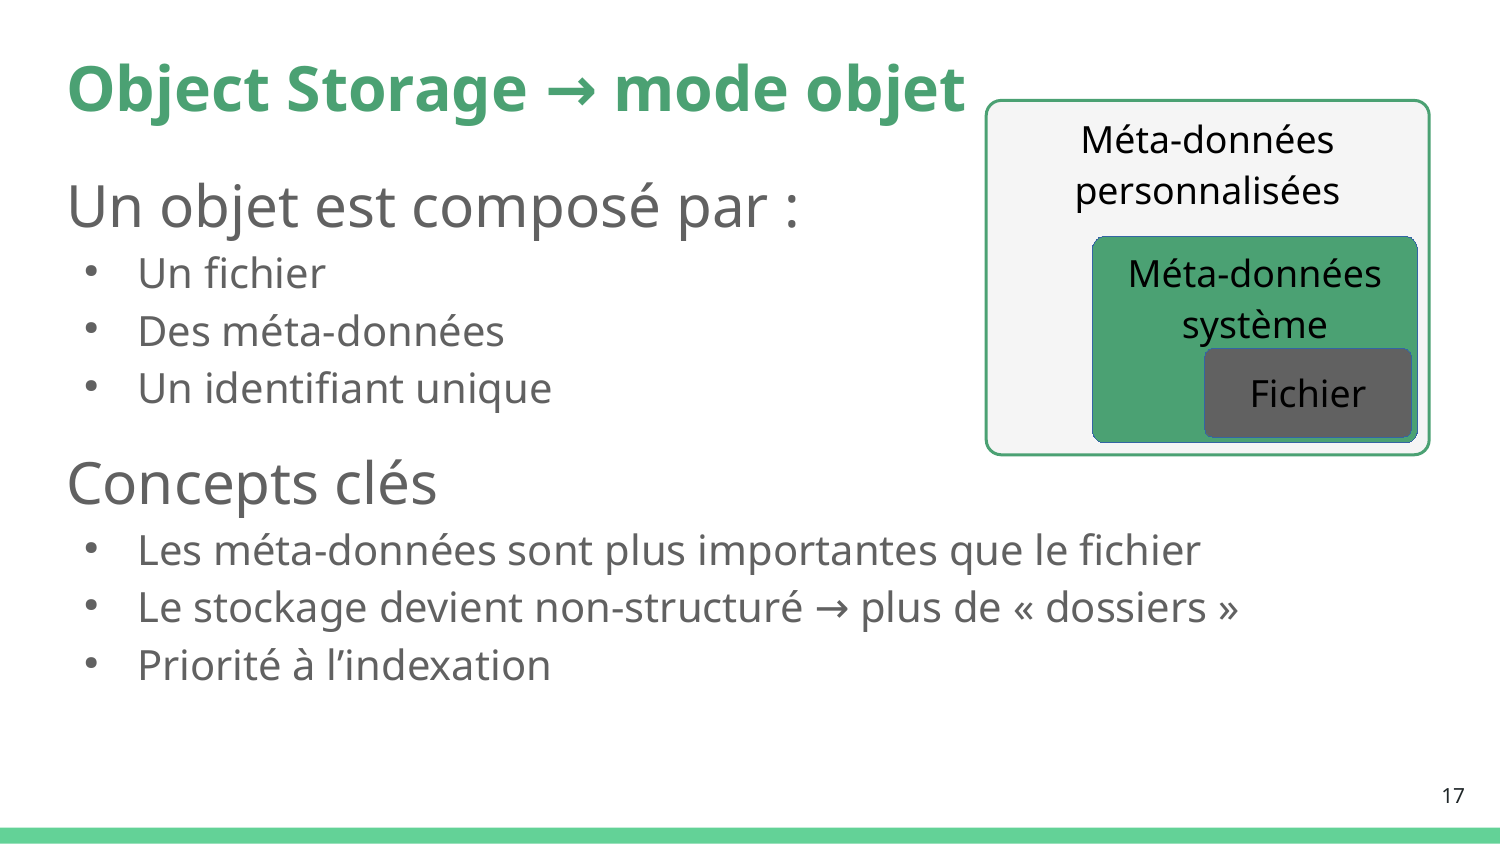

Object Storage → mode objet
Méta-données
personnalisées
# Un objet est composé par :
Un fichier
Des méta-données
Un identifiant unique
Concepts clés
Les méta-données sont plus importantes que le fichier
Le stockage devient non-structuré → plus de « dossiers »
Priorité à l’indexation
Méta-données
système
Fichier